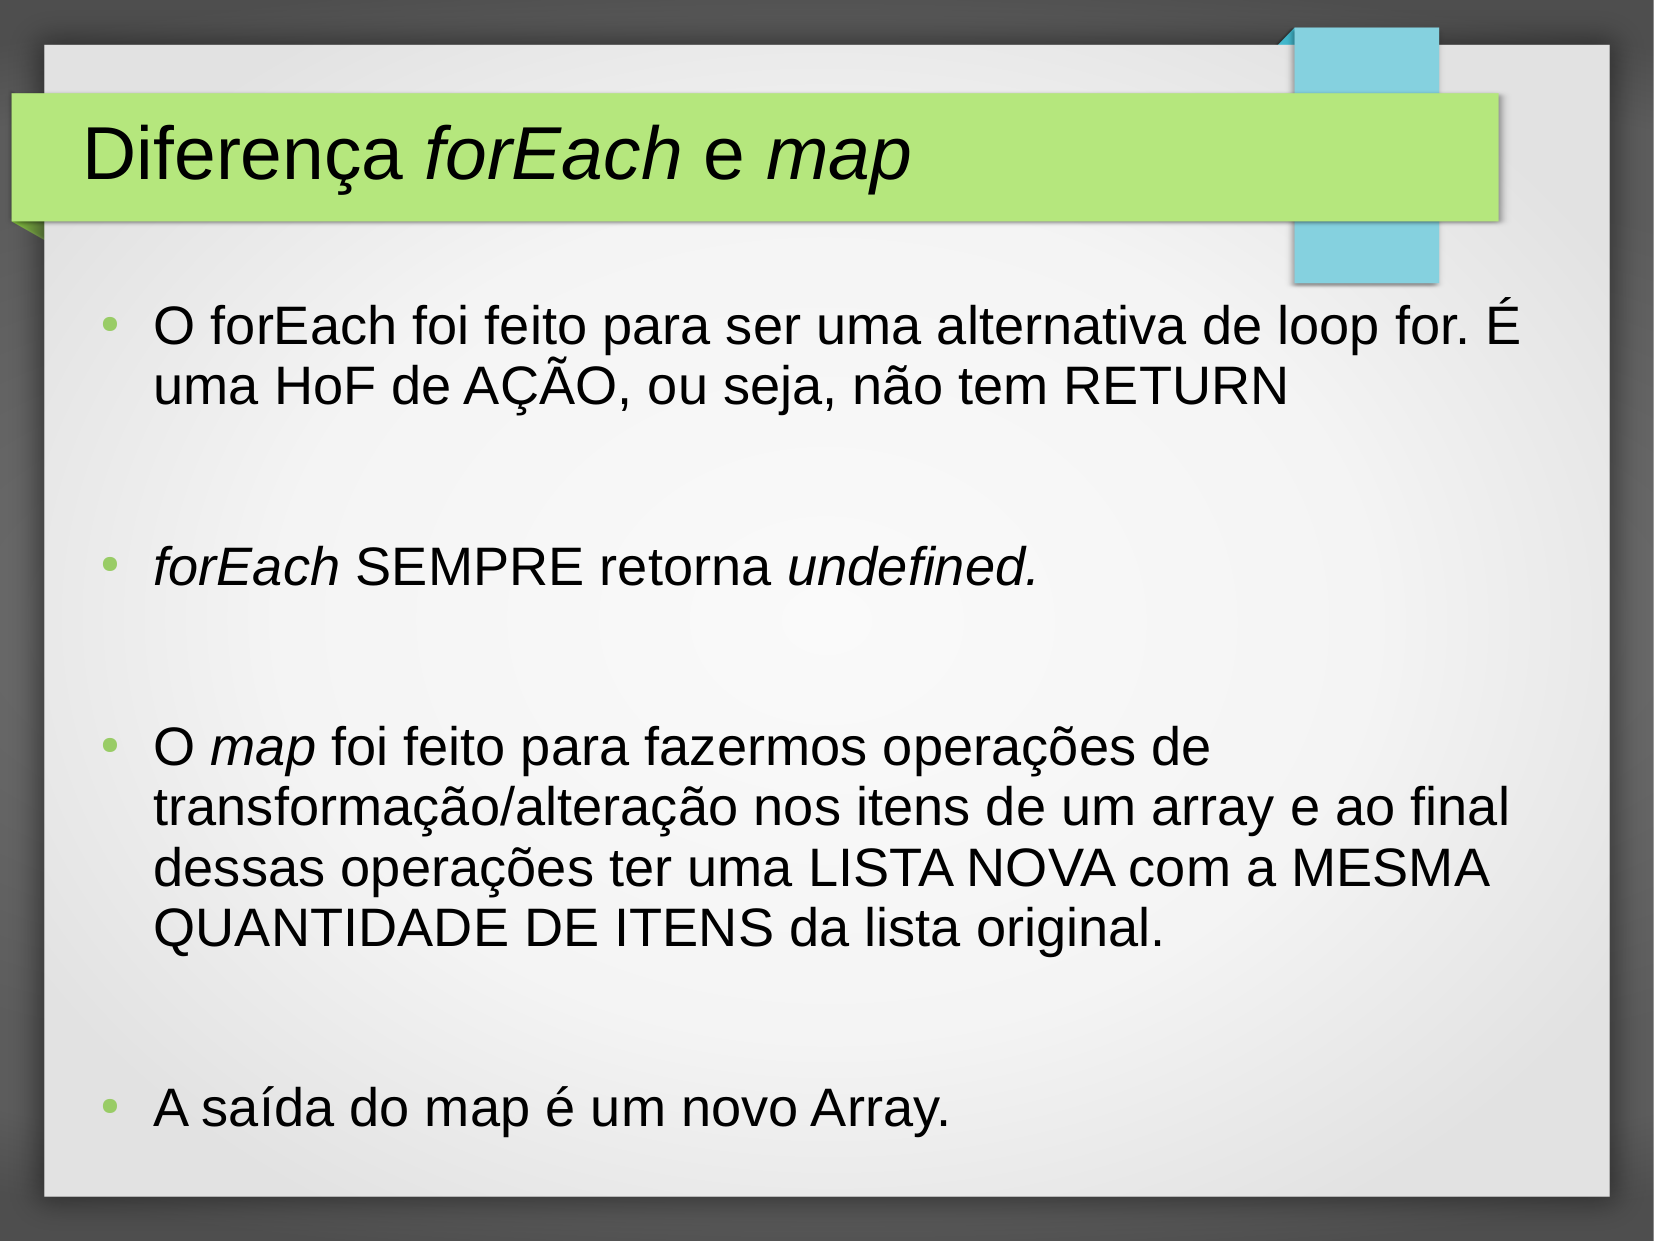

# Diferença forEach e map
O forEach foi feito para ser uma alternativa de loop for. É uma HoF de AÇÃO, ou seja, não tem RETURN
forEach SEMPRE retorna undefined.
O map foi feito para fazermos operações de transformação/alteração nos itens de um array e ao final dessas operações ter uma LISTA NOVA com a MESMA QUANTIDADE DE ITENS da lista original.
A saída do map é um novo Array.